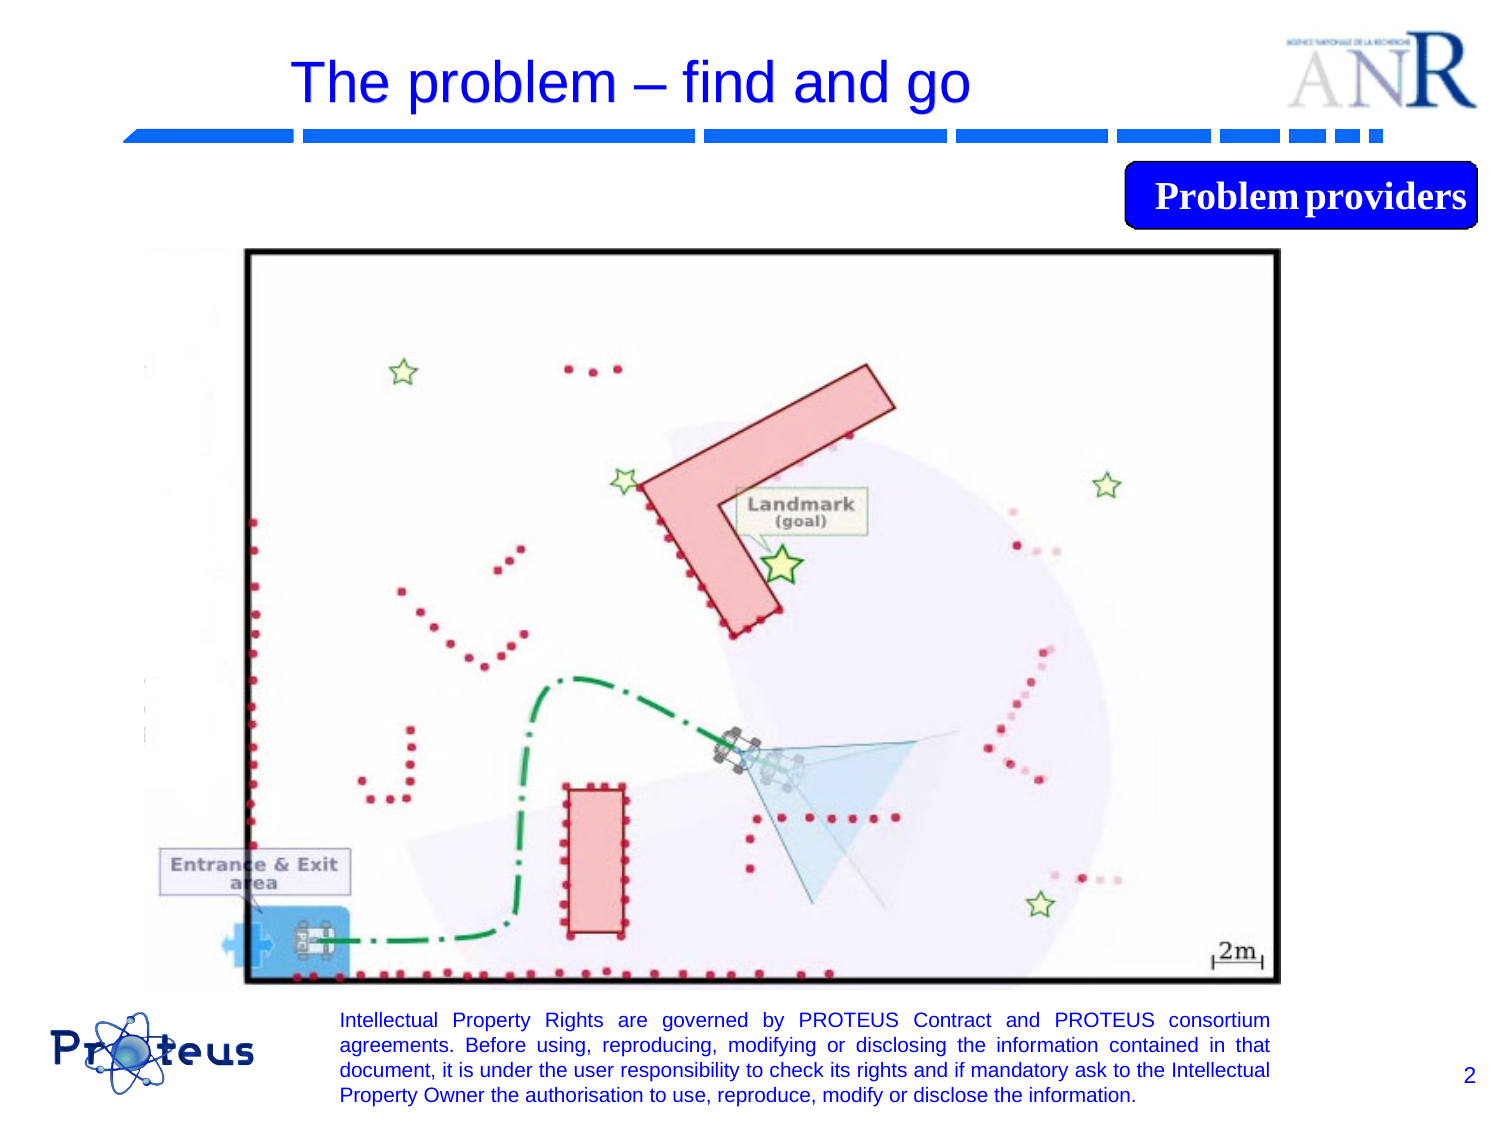

# The problem – find and go
Problem
providers
2